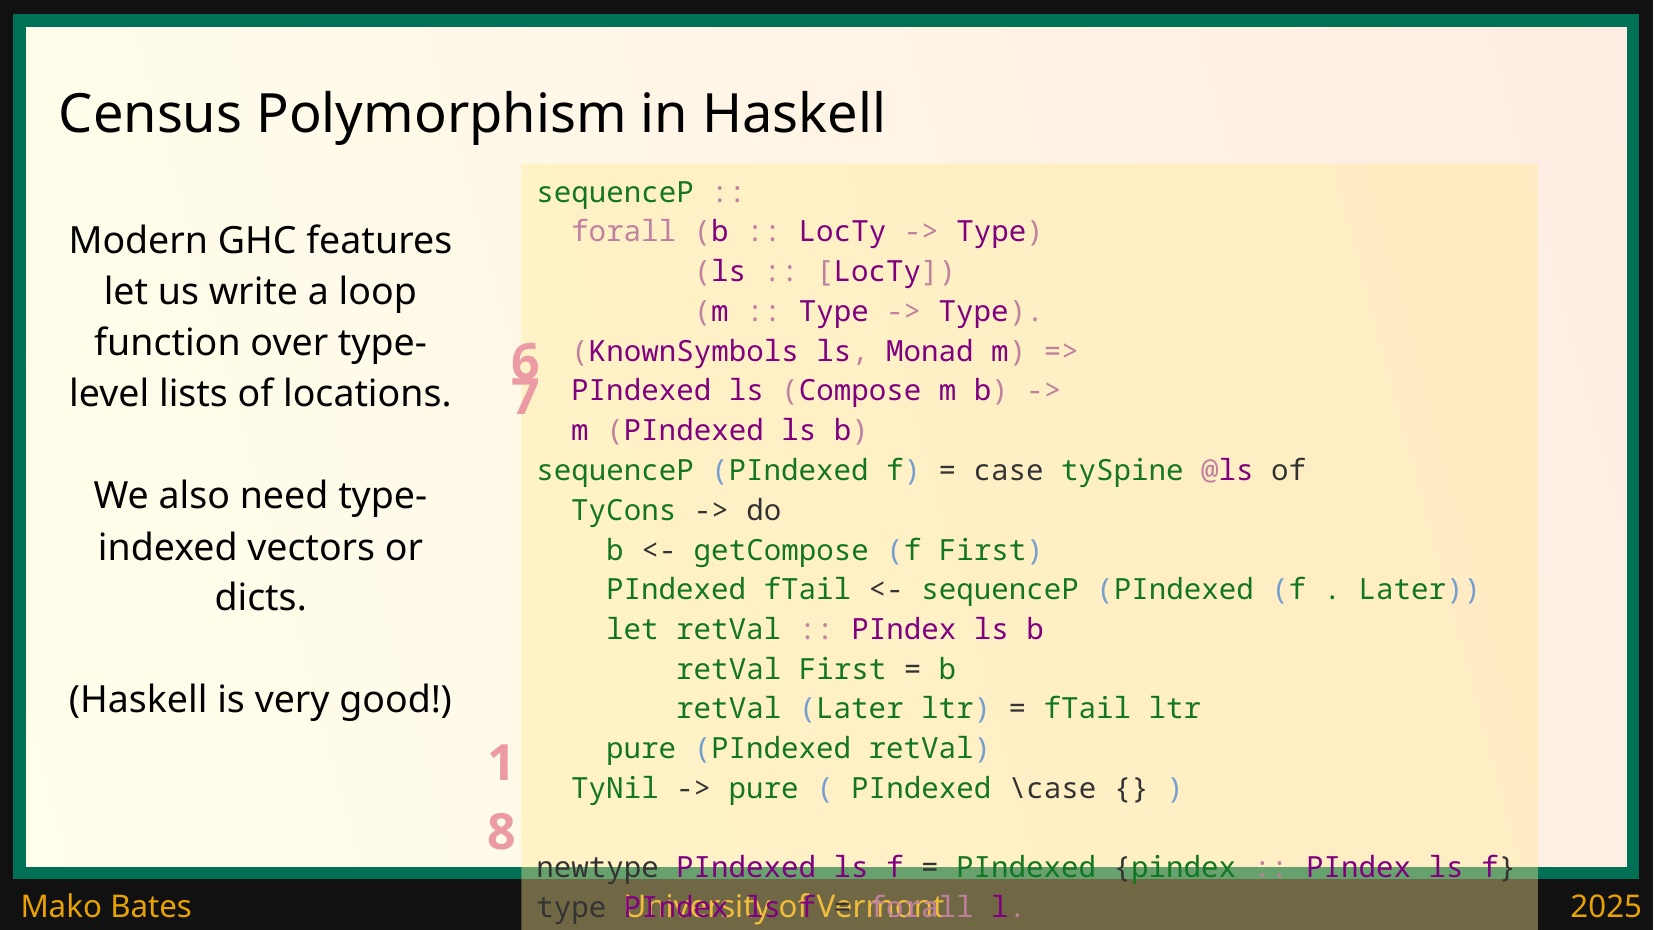

# Census Polymorphism in Haskell
Modern GHC features let us write a loop function over type-level lists of locations.
We also need type-indexed vectors or dicts.
(Haskell is very good!)
sequenceP ::
 forall (b :: LocTy -> Type)
 (ls :: [LocTy])
 (m :: Type -> Type).
 (KnownSymbols ls, Monad m) =>
 PIndexed ls (Compose m b) ->
 m (PIndexed ls b)
sequenceP (PIndexed f) = case tySpine @ls of
 TyCons -> do
 b <- getCompose (f First)
 PIndexed fTail <- sequenceP (PIndexed (f . Later))
 let retVal :: PIndex ls b
 retVal First = b
 retVal (Later ltr) = fTail ltr
 pure (PIndexed retVal)
 TyNil -> pure ( PIndexed \case {} )
newtype PIndexed ls f = PIndexed {pindex :: PIndex ls f}
type PIndex ls f = forall l.
 (KnownSymbol l) => Member l ls -> f l
6
7
18